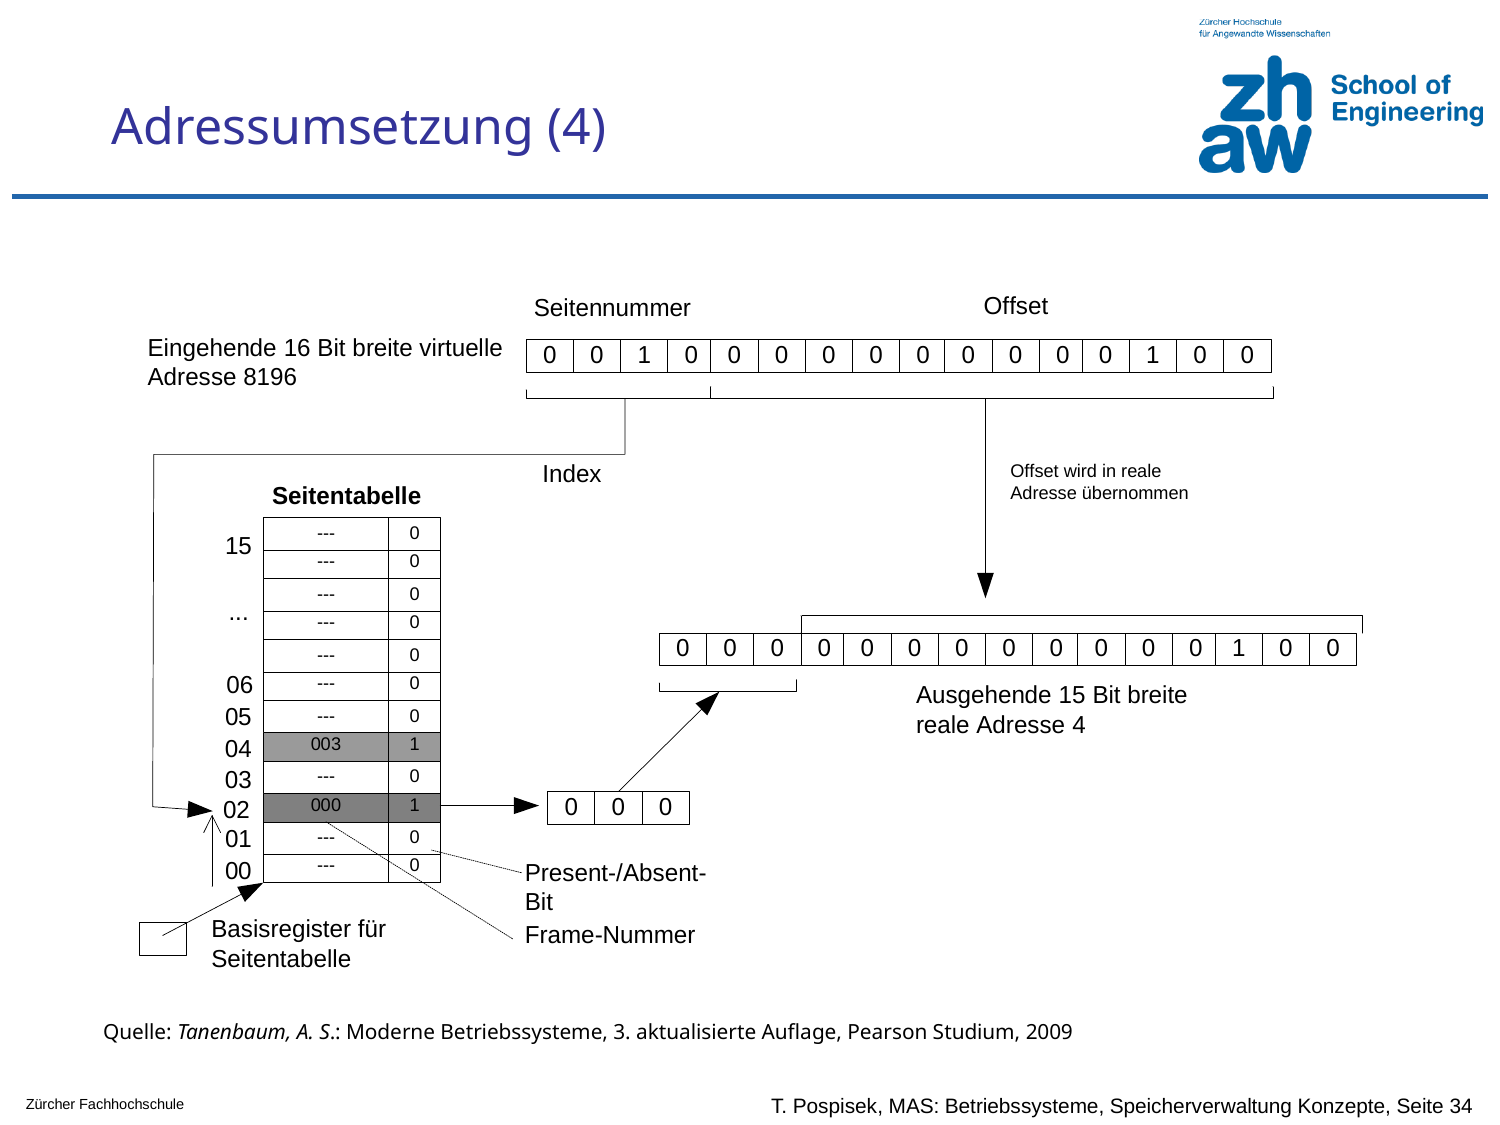

# Adressumsetzung (4)
Quelle: Tanenbaum, A. S.: Moderne Betriebssysteme, 3. aktualisierte Auflage, Pearson Studium, 2009